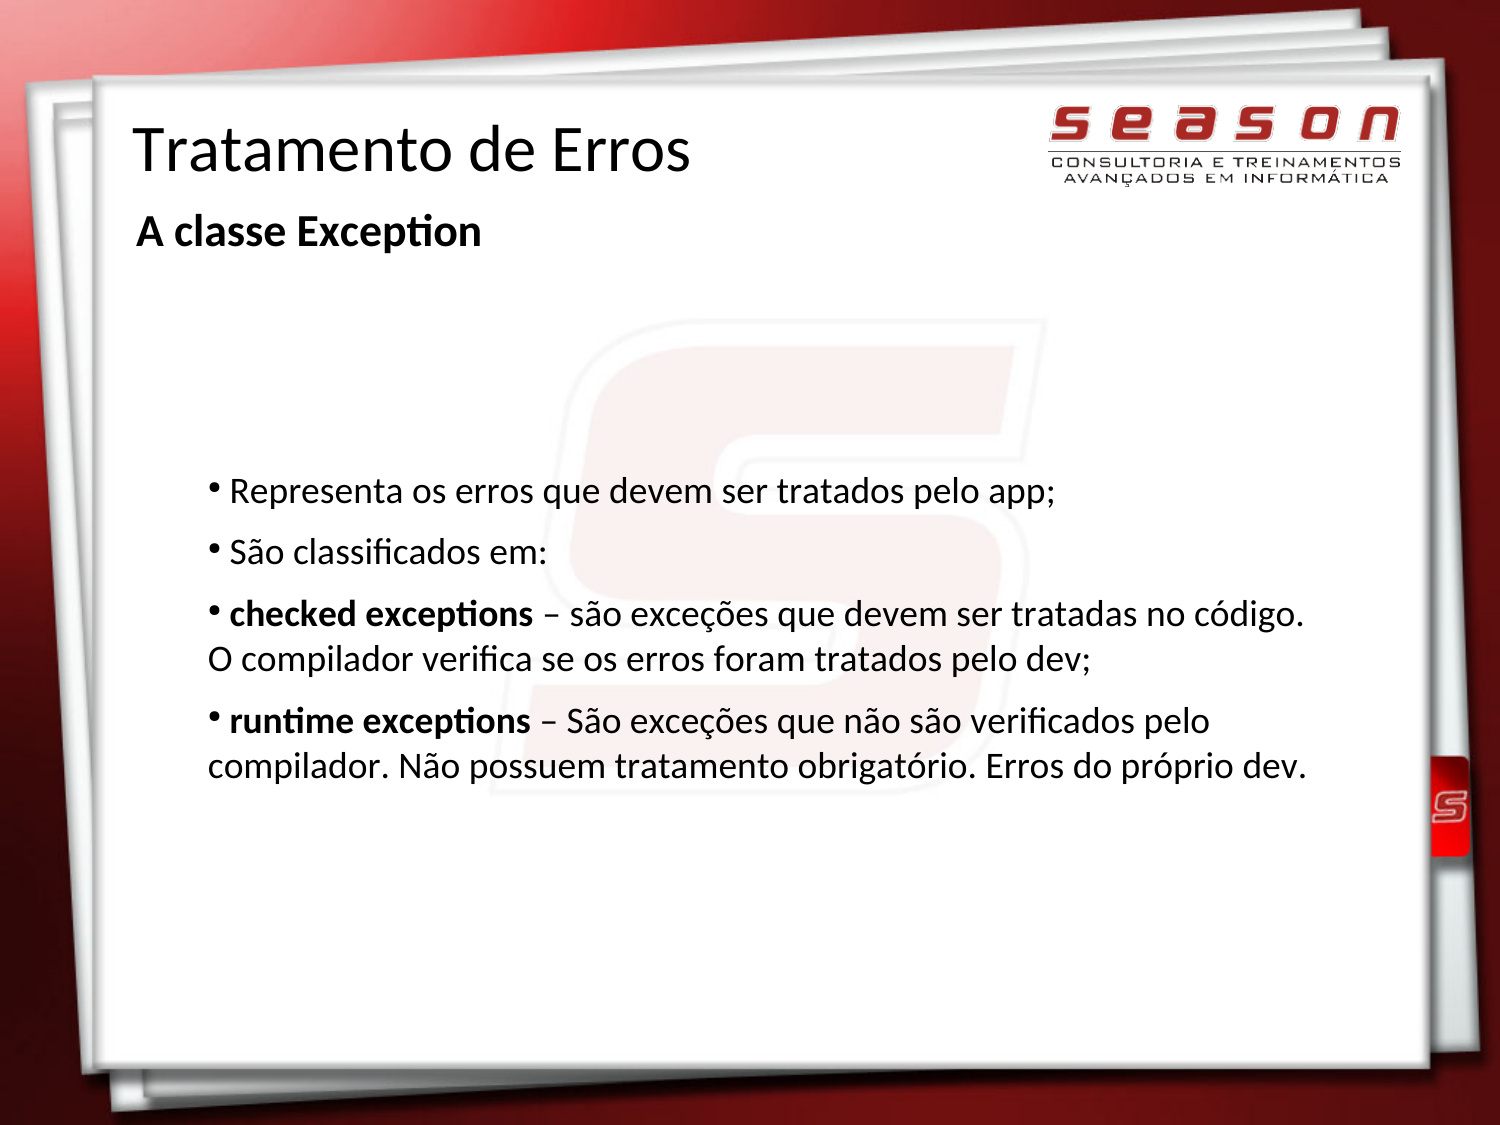

# Tratamento de Erros
A classe Exception
 Representa os erros que devem ser tratados pelo app;
 São classificados em:
 checked exceptions – são exceções que devem ser tratadas no código. O compilador verifica se os erros foram tratados pelo dev;
 runtime exceptions – São exceções que não são verificados pelo compilador. Não possuem tratamento obrigatório. Erros do próprio dev.